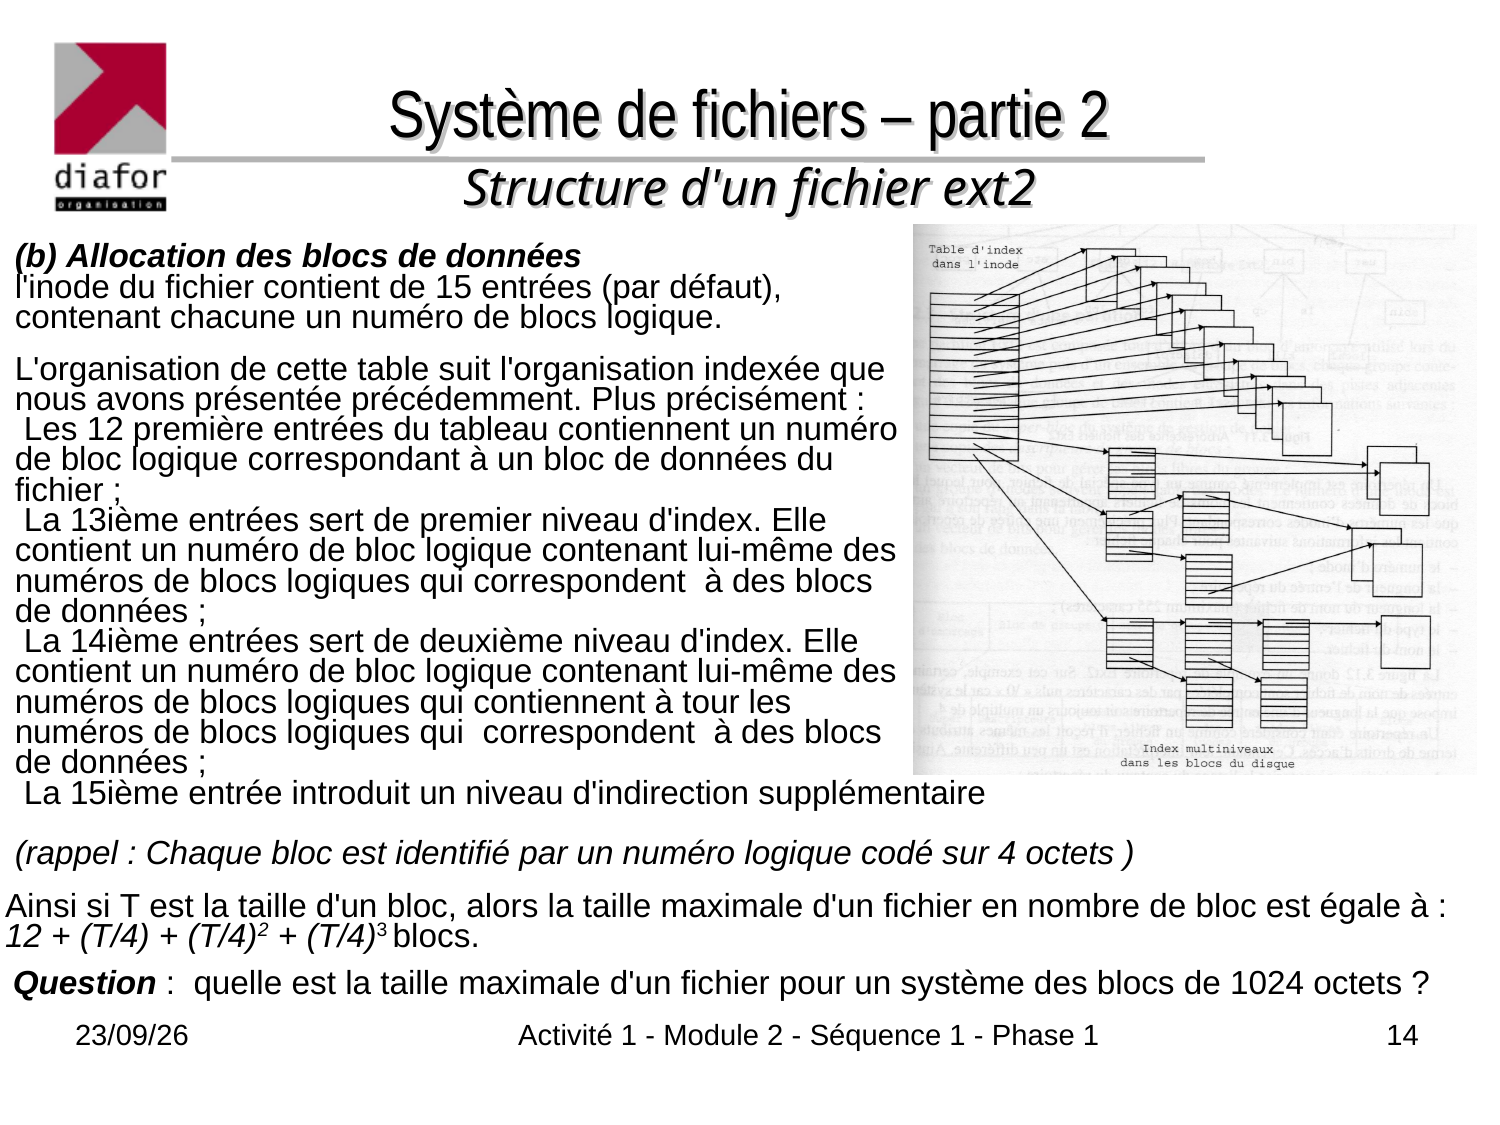

# Système de fichiers – partie 2 Structure d'un fichier ext2
(b) Allocation des blocs de données
l'inode du fichier contient de 15 entrées (par défaut),
contenant chacune un numéro de blocs logique.
L'organisation de cette table suit l'organisation indexée que
nous avons présentée précédemment. Plus précisément :
 Les 12 première entrées du tableau contiennent un numéro
de bloc logique correspondant à un bloc de données du
fichier ;
 La 13ième entrées sert de premier niveau d'index. Elle
contient un numéro de bloc logique contenant lui-même des
numéros de blocs logiques qui correspondent à des blocs
de données ;
 La 14ième entrées sert de deuxième niveau d'index. Elle
contient un numéro de bloc logique contenant lui-même des
numéros de blocs logiques qui contiennent à tour les
numéros de blocs logiques qui correspondent à des blocs
de données ;
 La 15ième entrée introduit un niveau d'indirection supplémentaire
(rappel : Chaque bloc est identifié par un numéro logique codé sur 4 octets )
Ainsi si T est la taille d'un bloc, alors la taille maximale d'un fichier en nombre de bloc est égale à :
12 + (T/4) + (T/4)2 + (T/4)3 blocs.
Question : quelle est la taille maximale d'un fichier pour un système des blocs de 1024 octets ?
Activité 1 - Module 2 - Séquence 1 - Phase 1
14